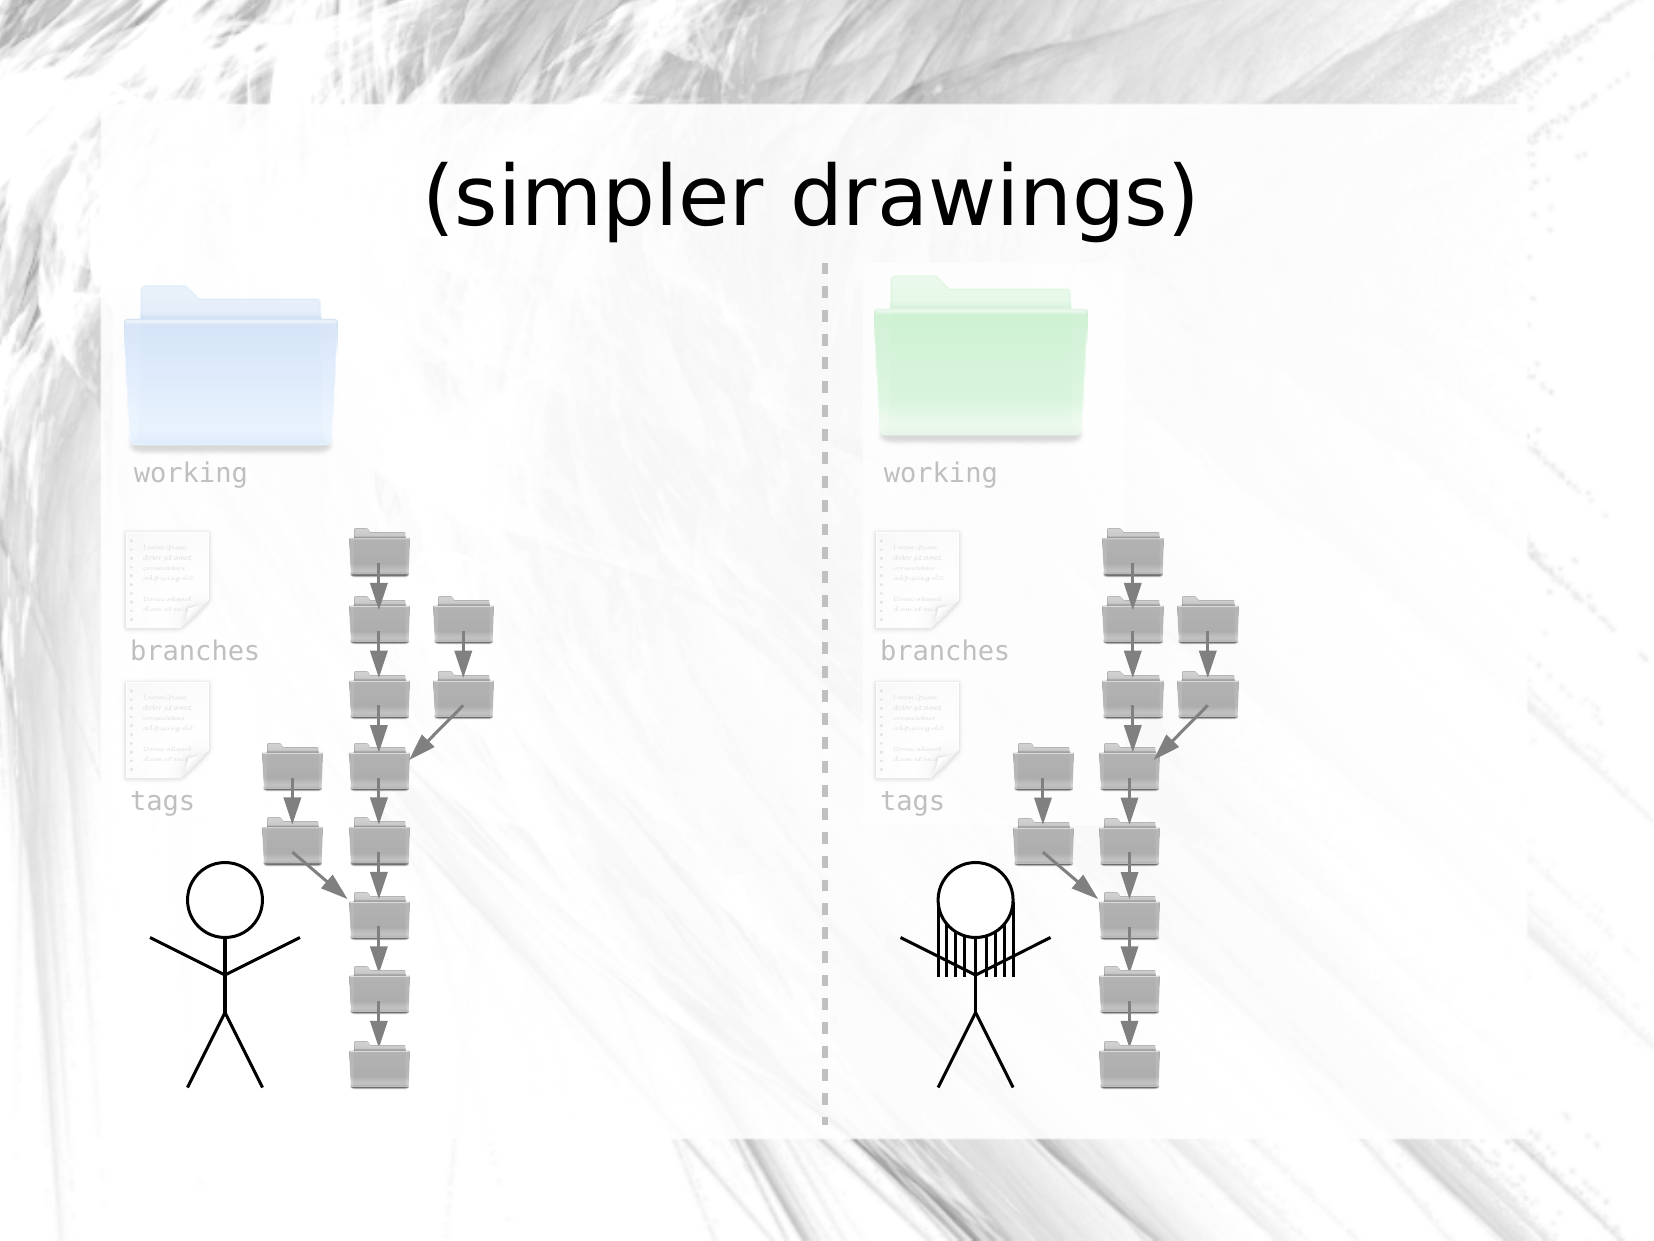

# (simpler drawings)
working
branches
tags
working
branches
tags